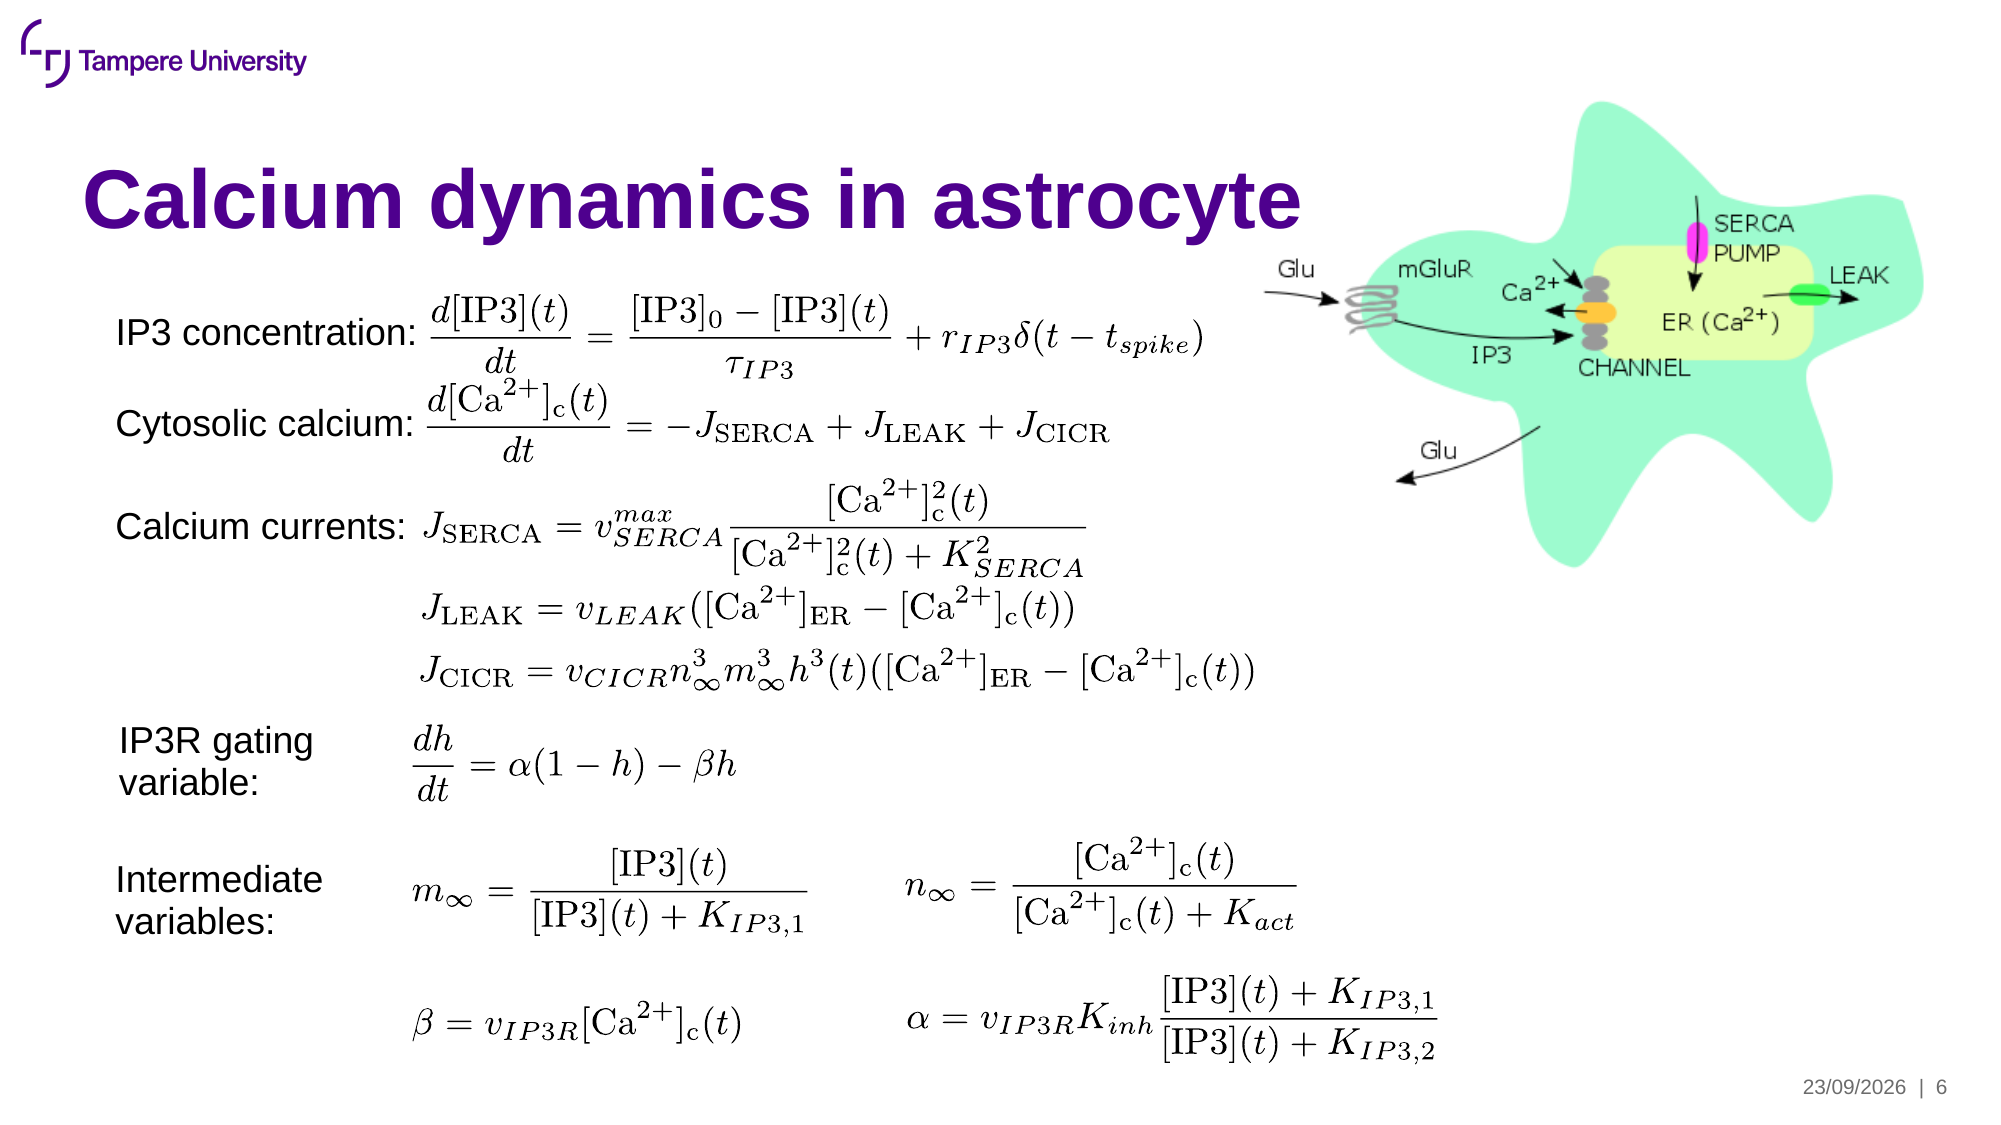

# Calcium dynamics in astrocyte
IP3 concentration:
Cytosolic calcium:
Calcium currents:
IP3R gating variable:
Intermediate variables: